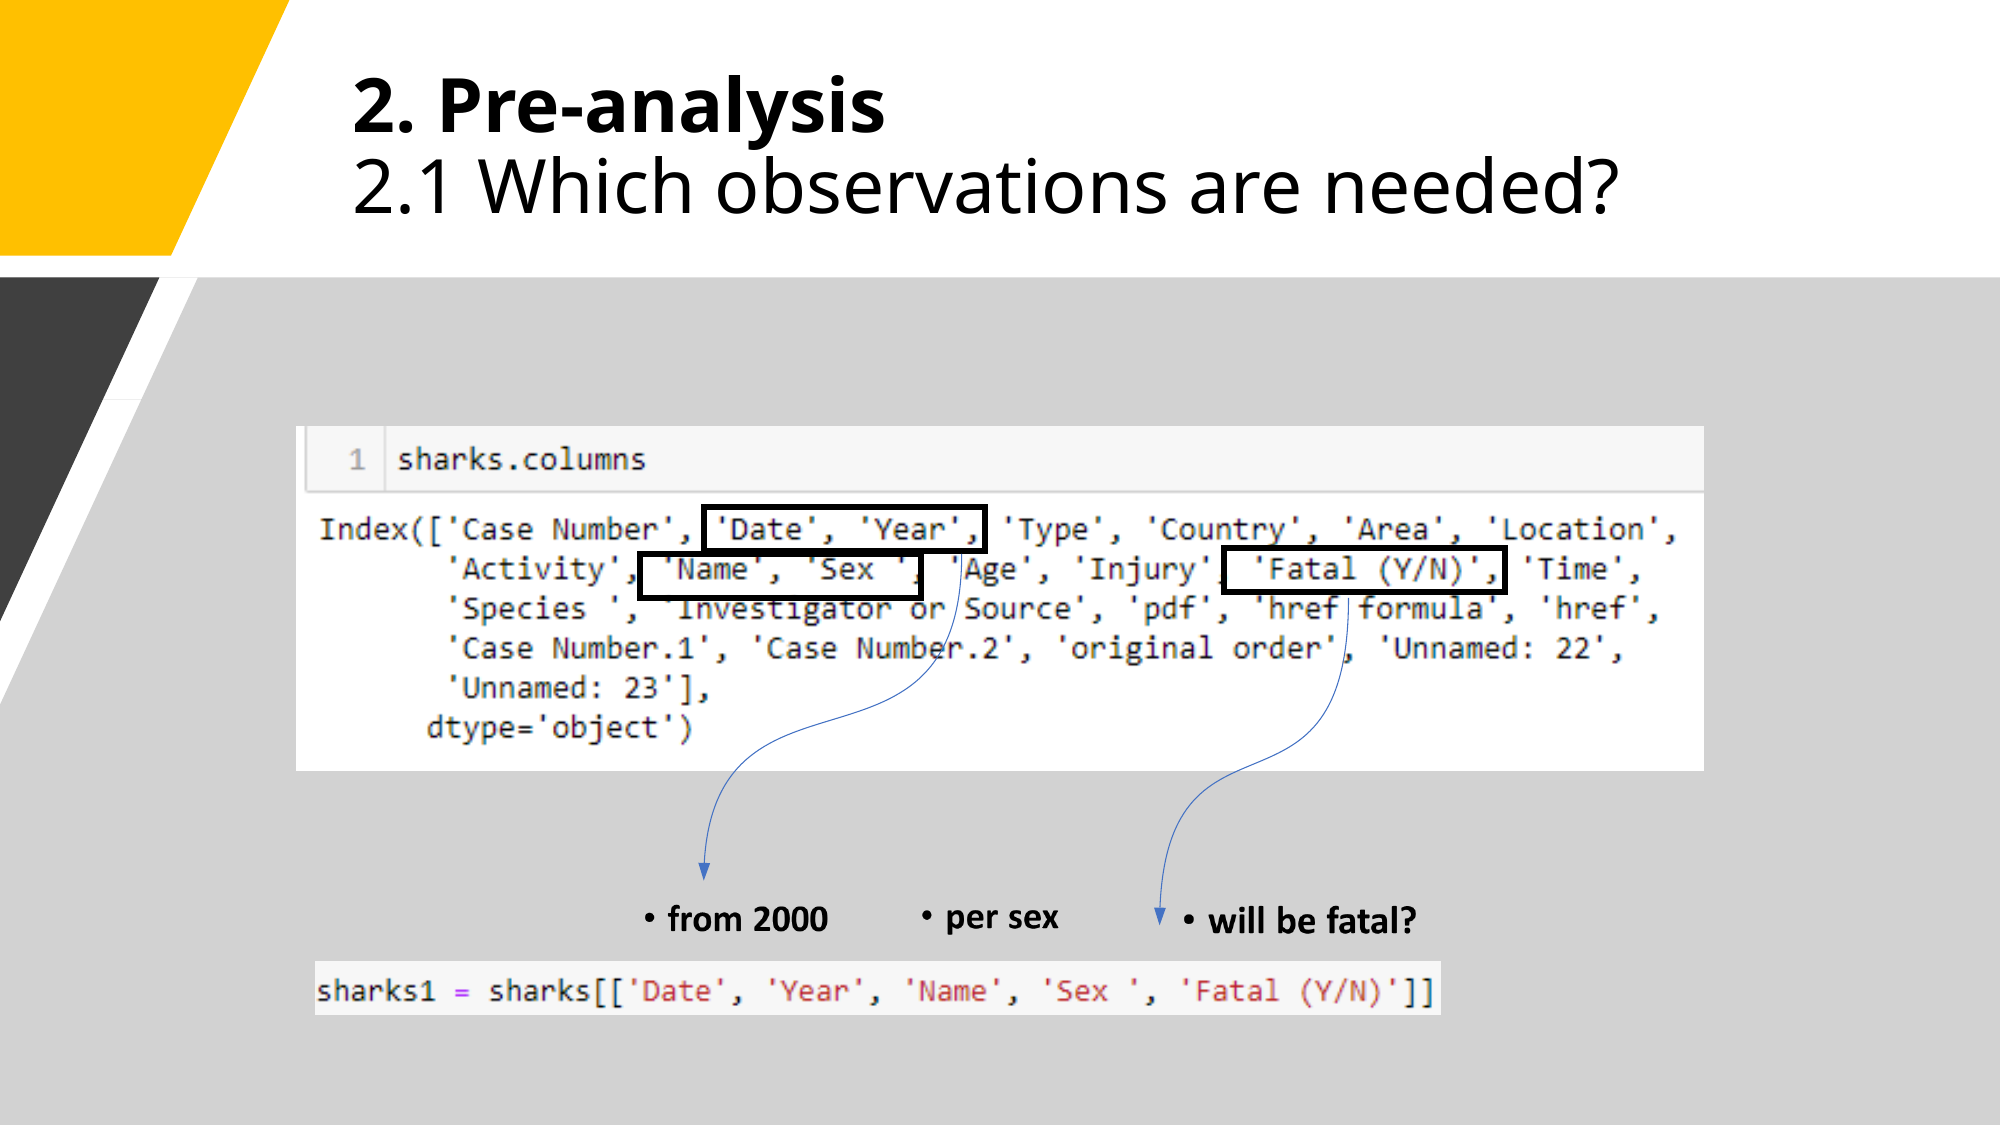

# 2. Pre-analysis 2.1 Which observations are needed?